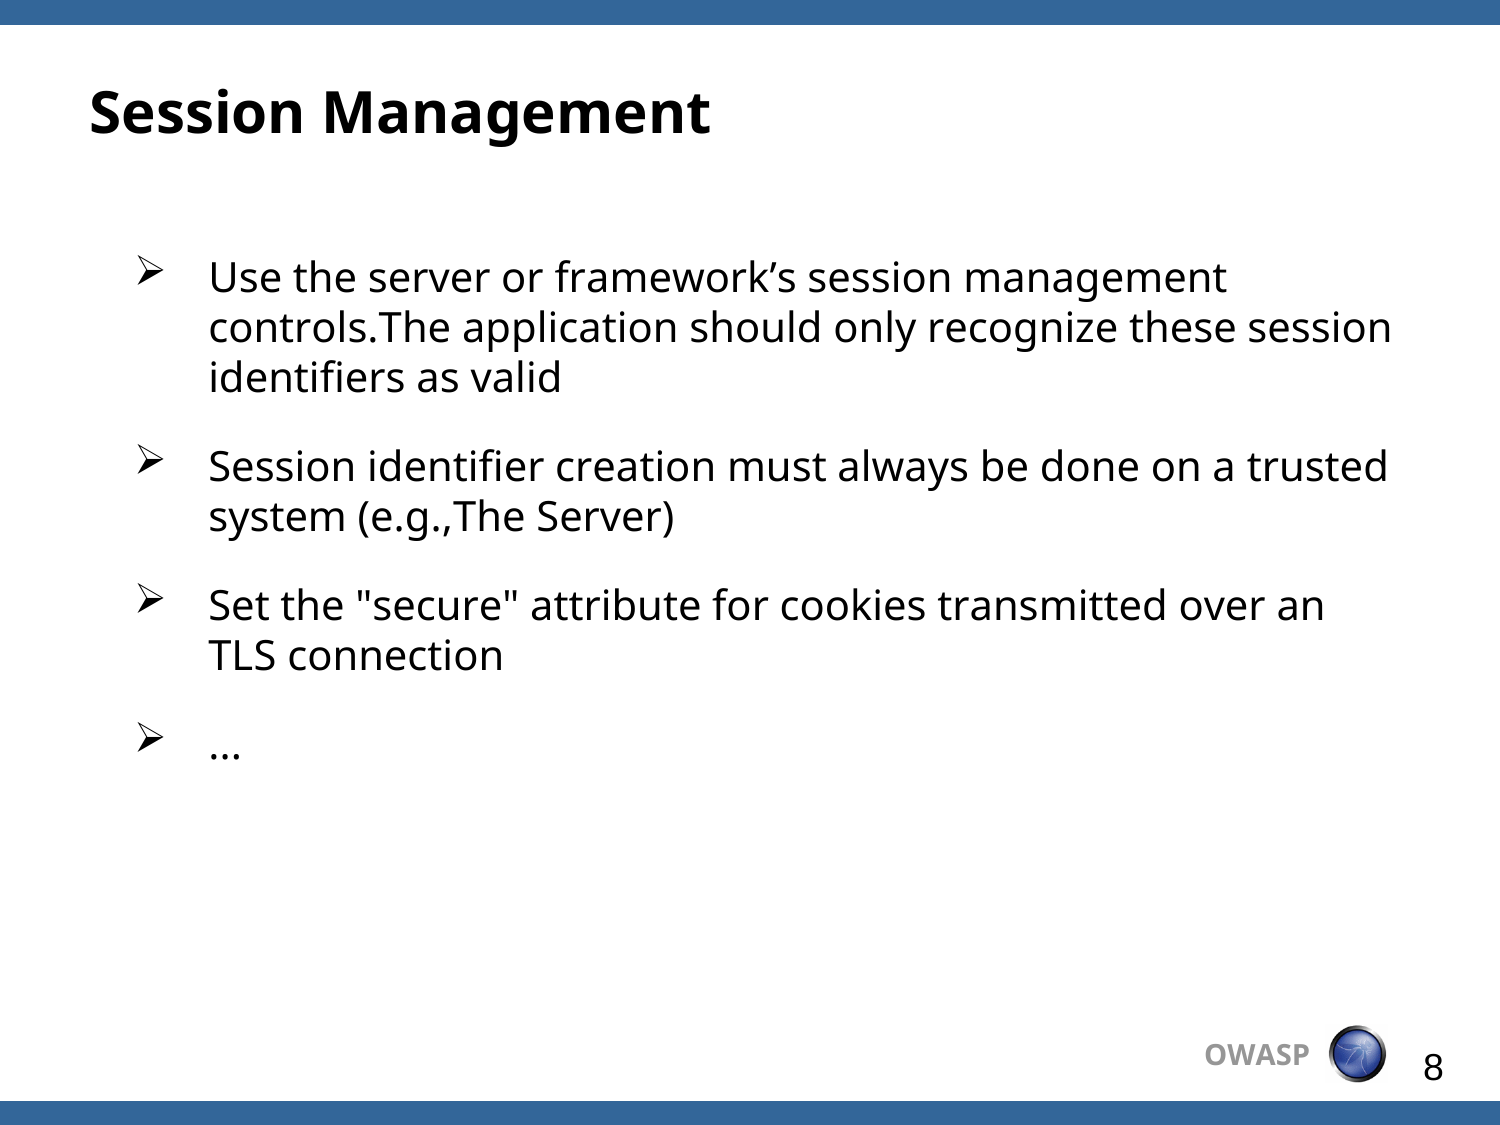

# Session Management
Use the server or framework’s session management controls.The application should only recognize these session identifiers as valid
Session identifier creation must always be done on a trusted system (e.g.,The Server)
Set the "secure" attribute for cookies transmitted over an TLS connection
...
8